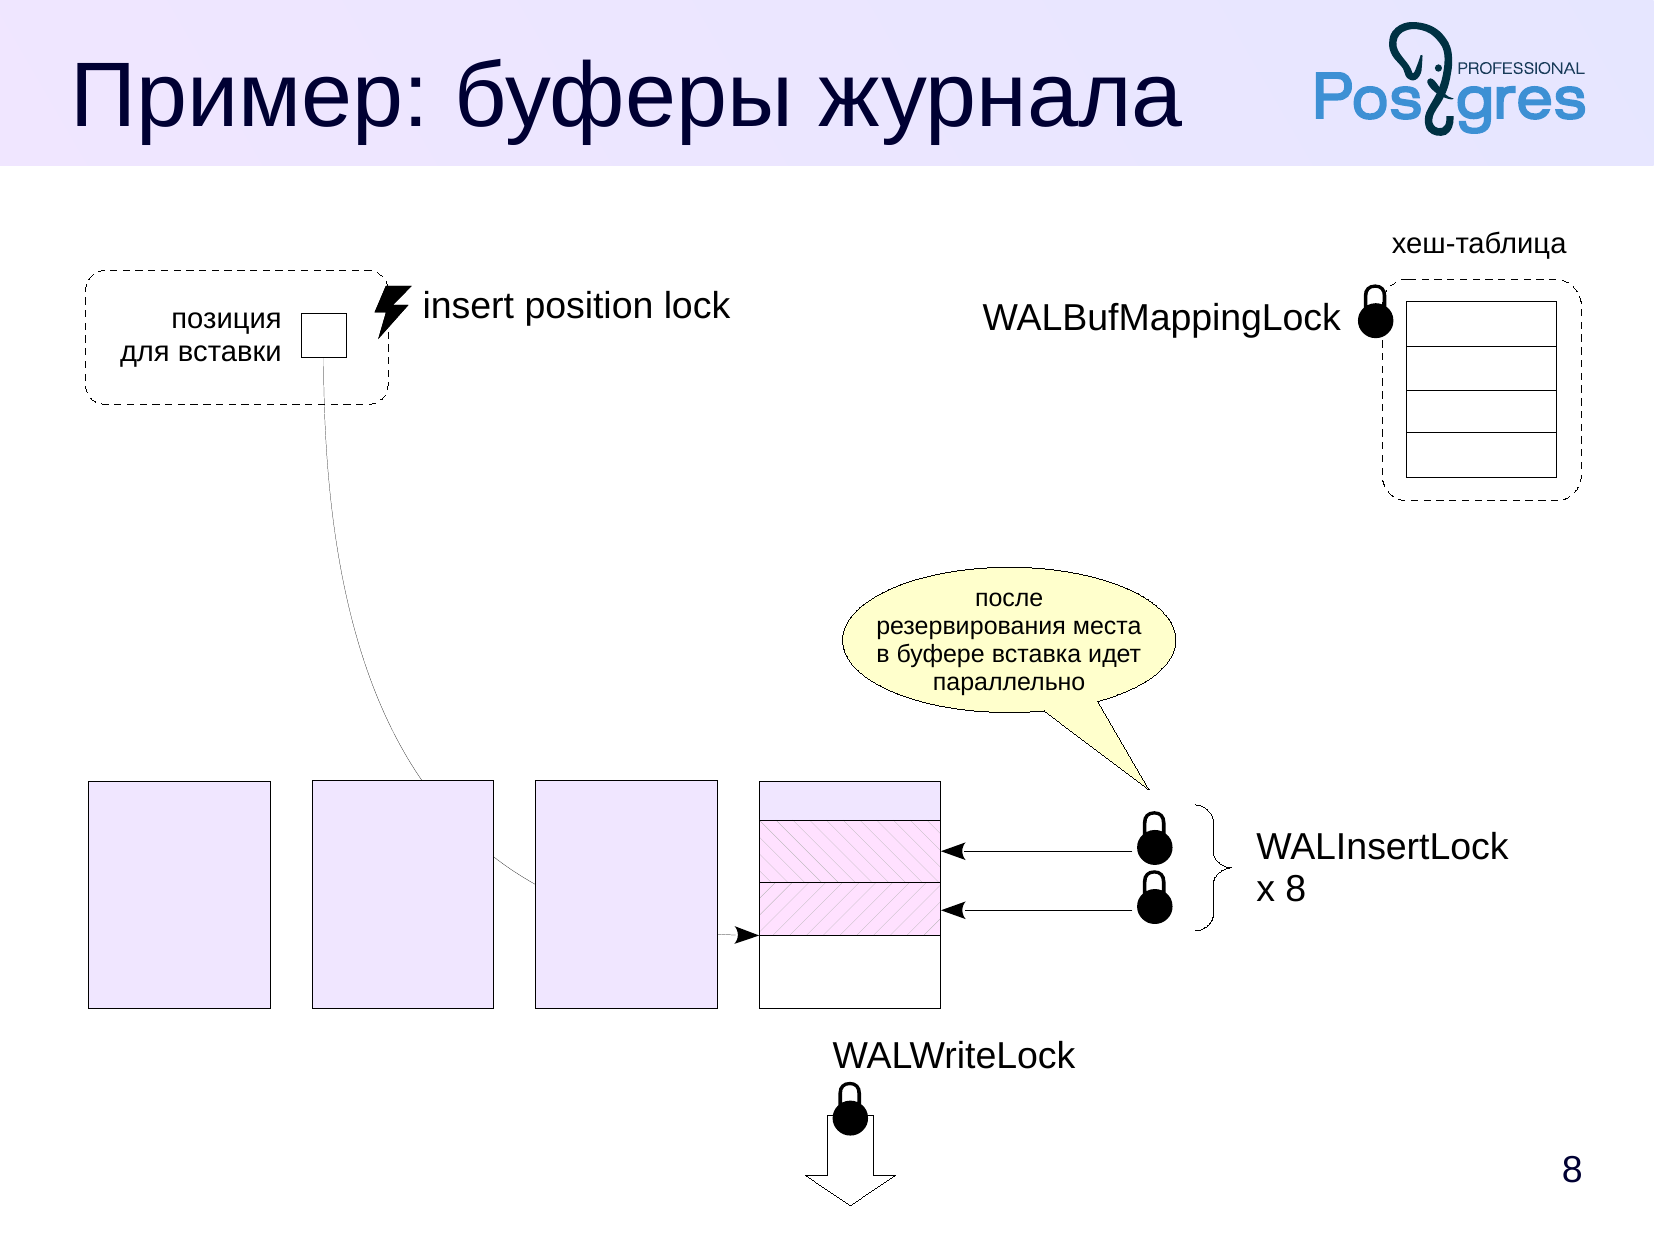

# Пример: буферы журнала
хеш-таблица
insert position lock
 WALBufMappingLock
позиция
для вставки
после
резервирования места
в буфере вставка идет
параллельно
WALInsertLock
x 8
WALWriteLock